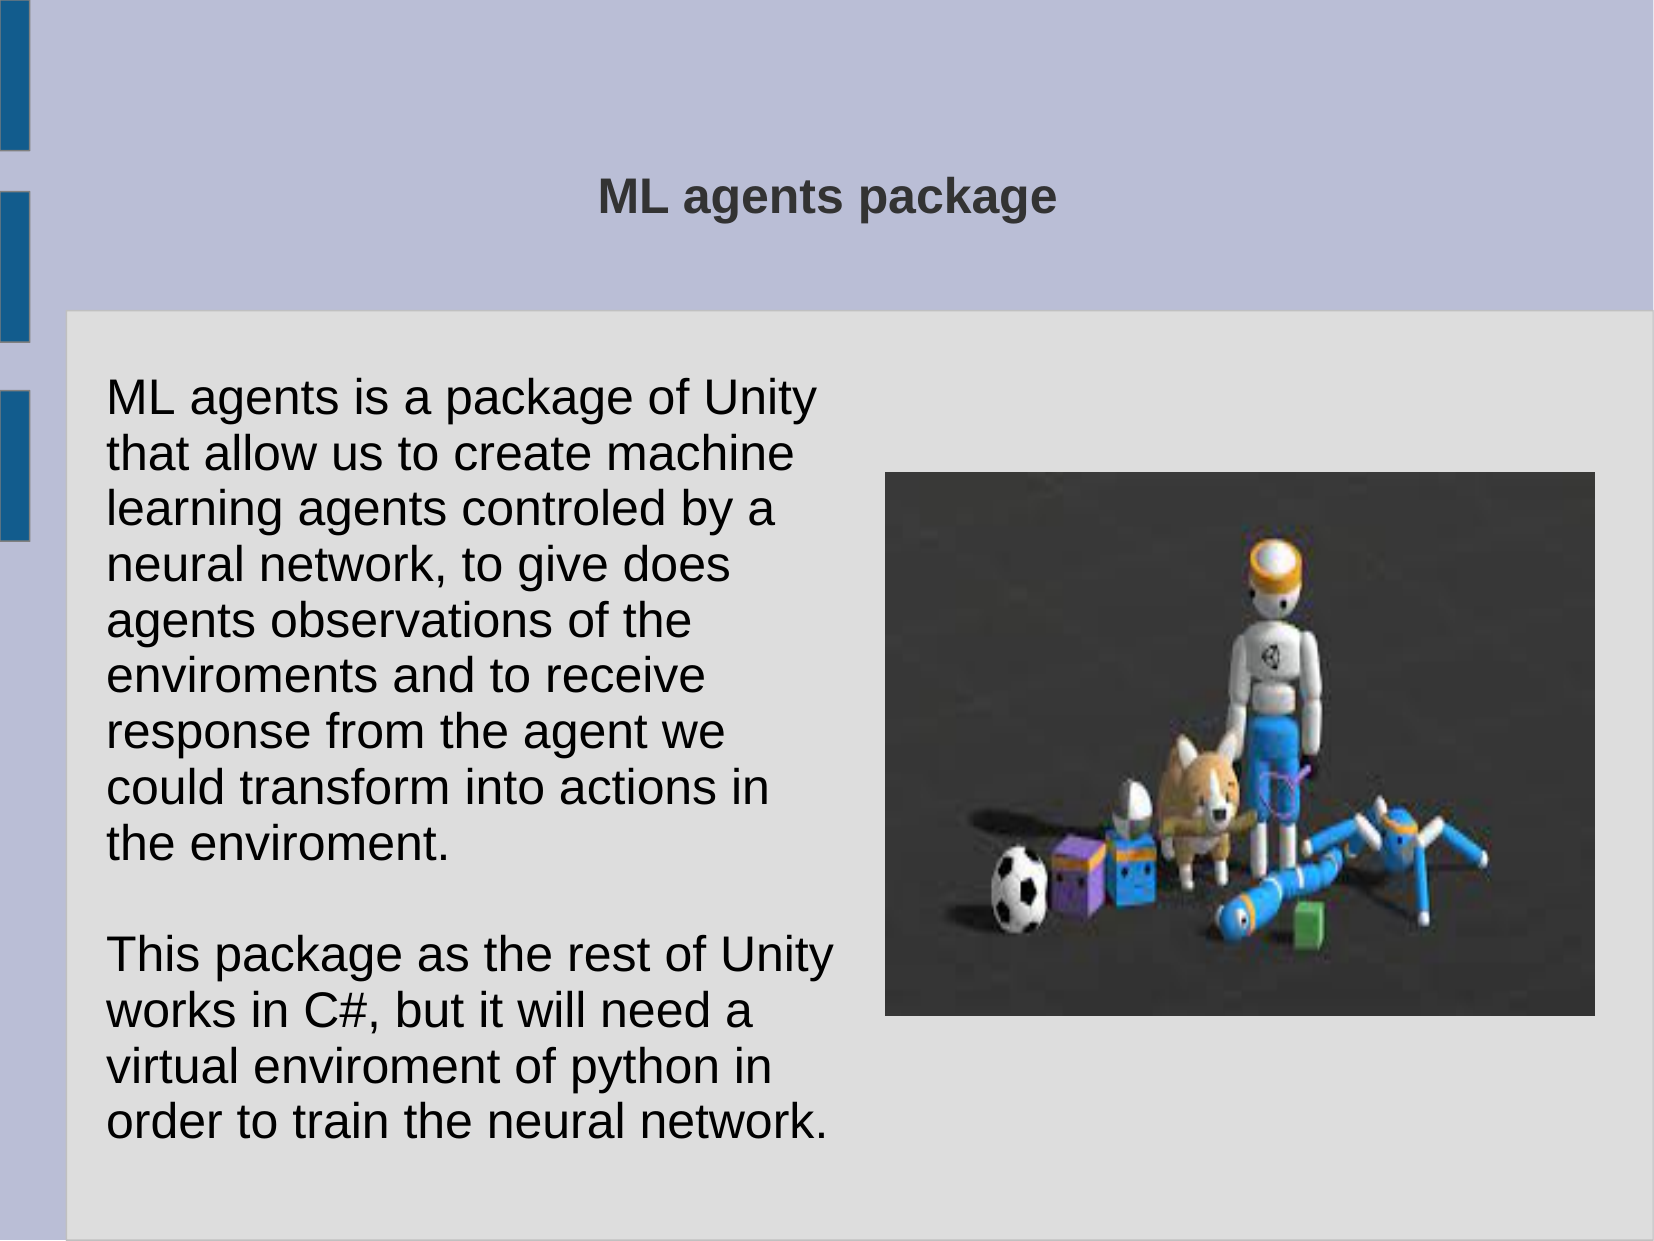

# ML agents package
ML agents is a package of Unity that allow us to create machine learning agents controled by a neural network, to give does agents observations of the enviroments and to receive response from the agent we could transform into actions in the enviroment.
This package as the rest of Unity works in C#, but it will need a virtual enviroment of python in order to train the neural network.